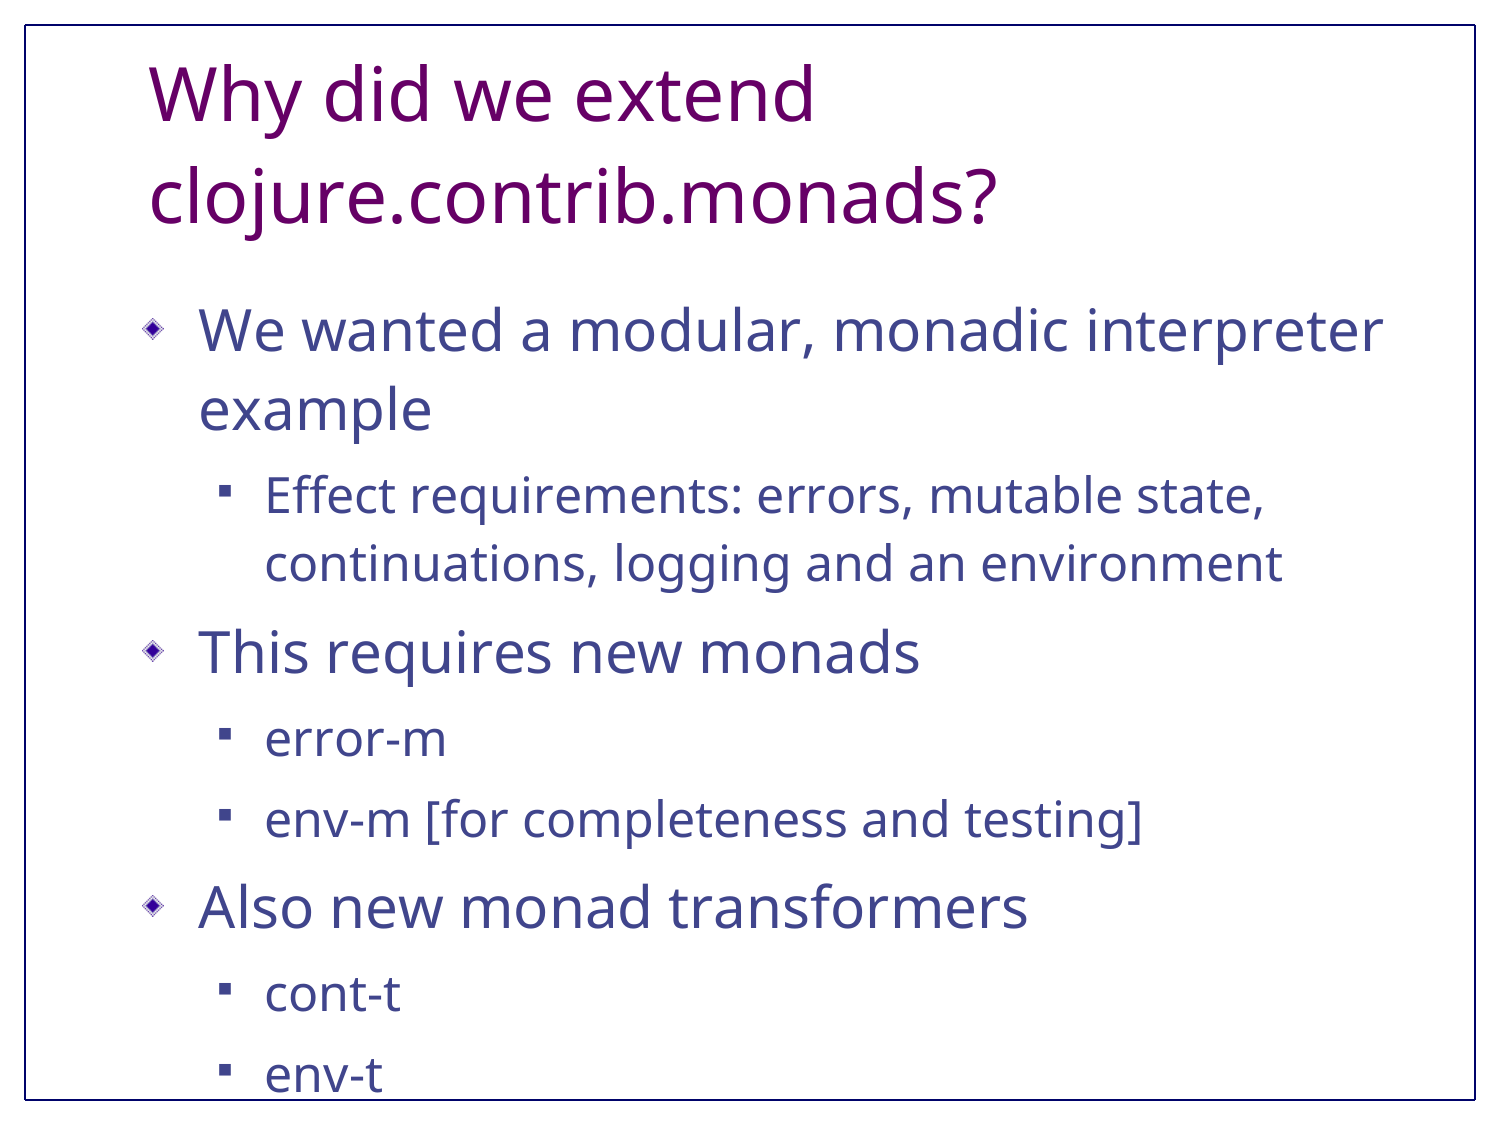

# Why did we extend clojure.contrib.monads?
We wanted a modular, monadic interpreter example
Effect requirements: errors, mutable state, continuations, logging and an environment
This requires new monads
error-m
env-m [for completeness and testing]
Also new monad transformers
cont-t
env-t
writer-t